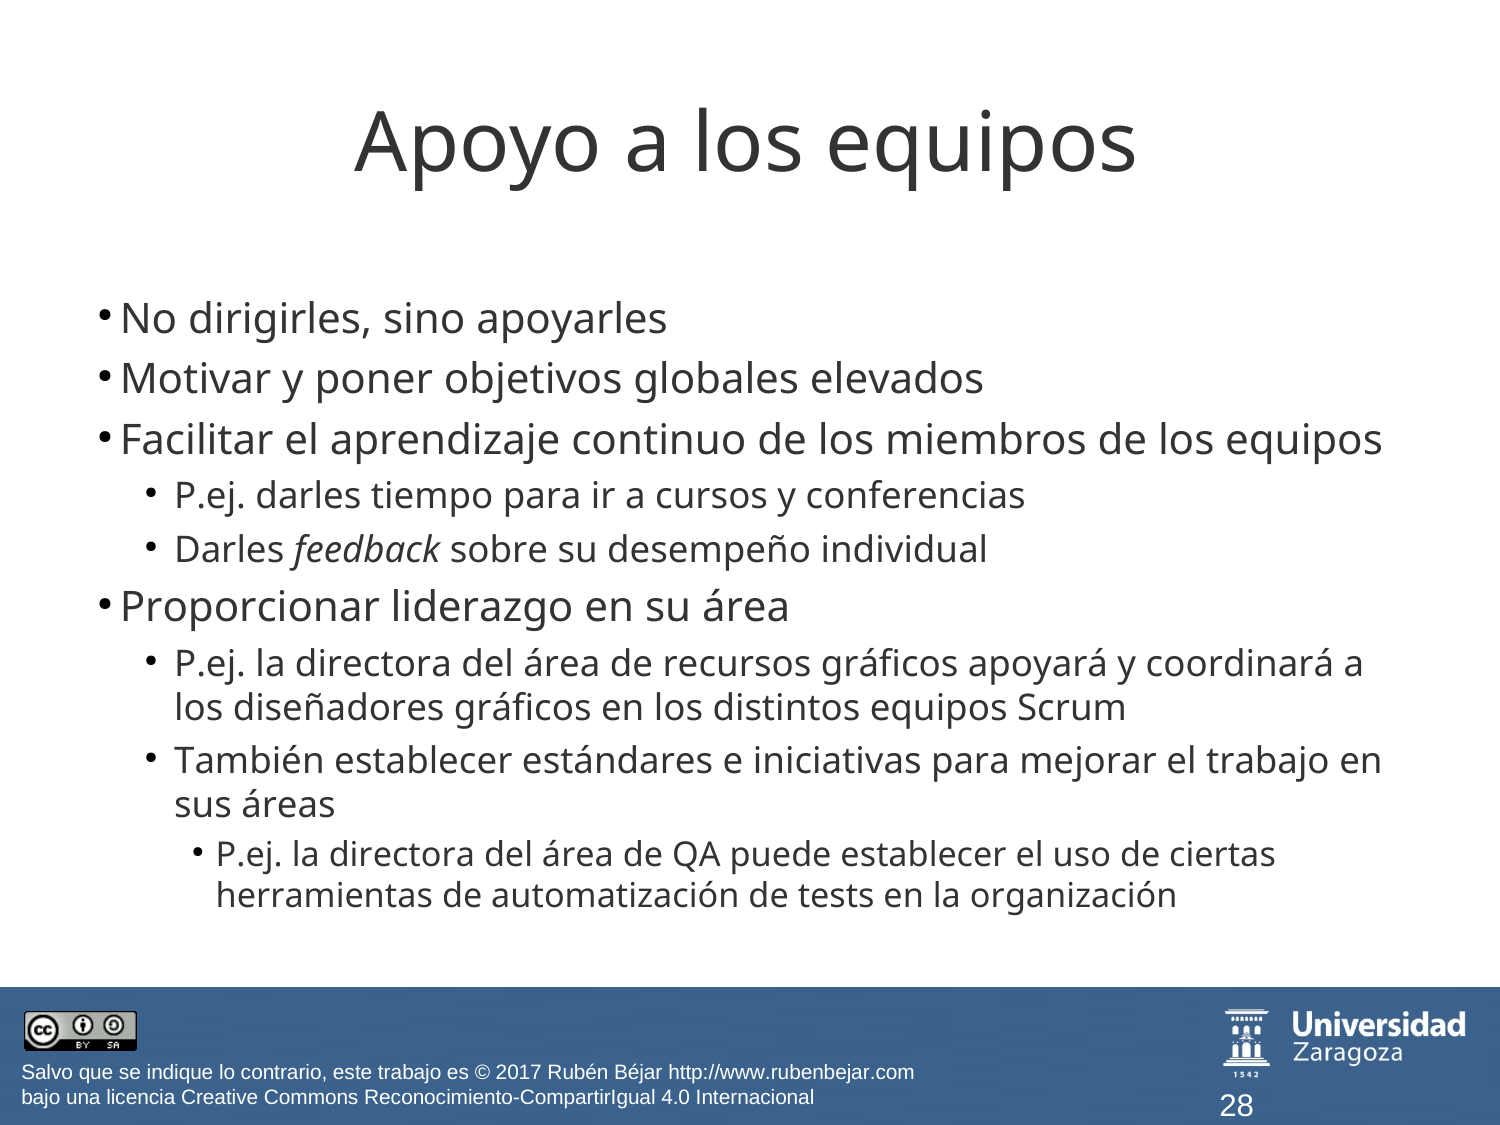

# Apoyo a los equipos
No dirigirles, sino apoyarles
Motivar y poner objetivos globales elevados
Facilitar el aprendizaje continuo de los miembros de los equipos
P.ej. darles tiempo para ir a cursos y conferencias
Darles feedback sobre su desempeño individual
Proporcionar liderazgo en su área
P.ej. la directora del área de recursos gráficos apoyará y coordinará a los diseñadores gráficos en los distintos equipos Scrum
También establecer estándares e iniciativas para mejorar el trabajo en sus áreas
P.ej. la directora del área de QA puede establecer el uso de ciertas herramientas de automatización de tests en la organización